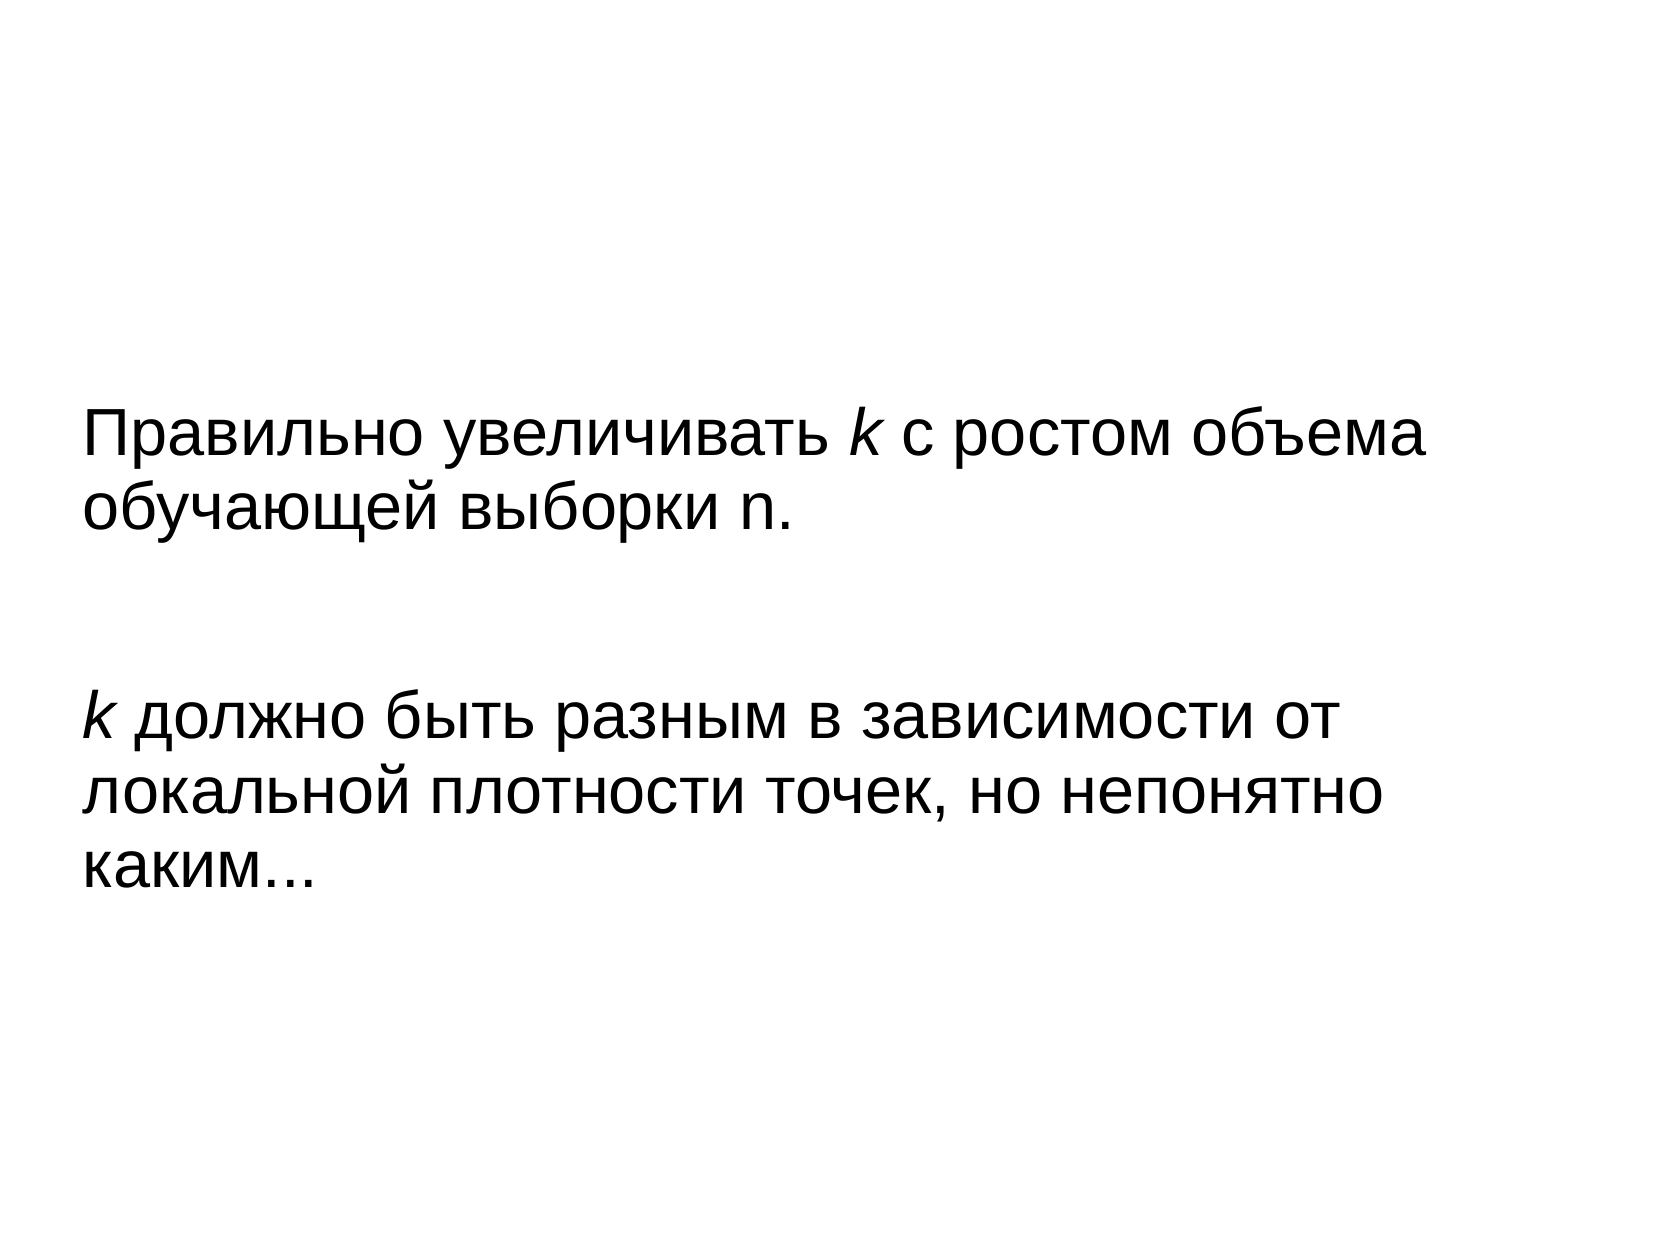

#
Правильно увеличивать k с ростом объема обучающей выборки n.
k должно быть разным в зависимости от локальной плотности точек, но непонятно каким...